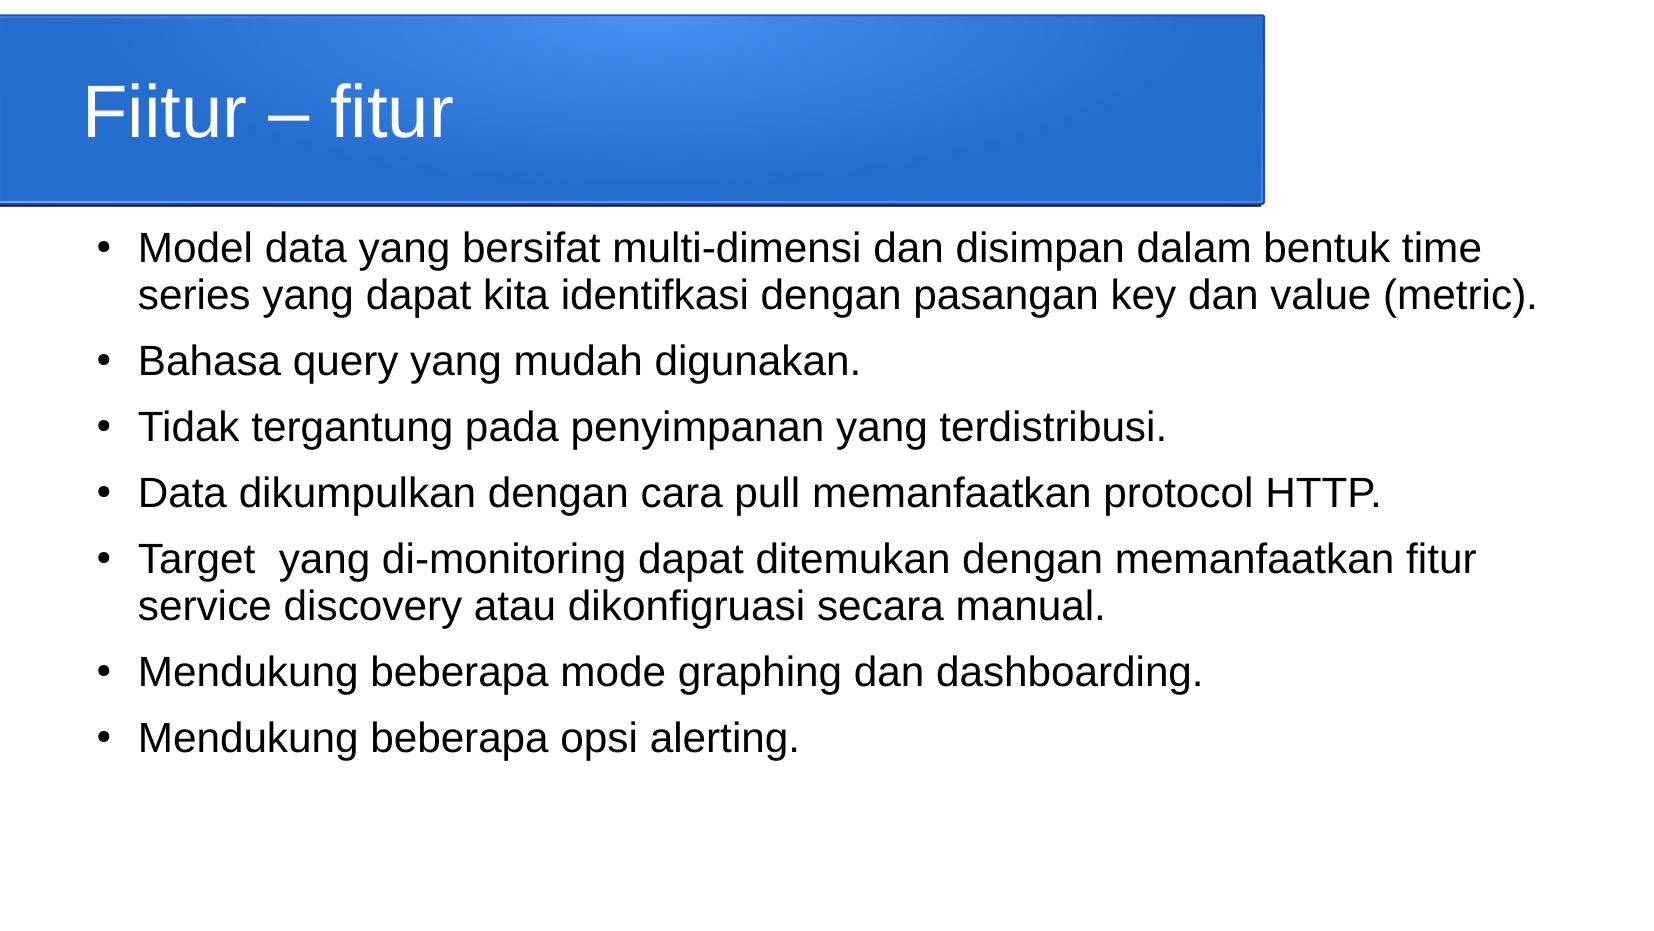

# Fiitur – fitur
Model data yang bersifat multi-dimensi dan disimpan dalam bentuk time series yang dapat kita identifkasi dengan pasangan key dan value (metric).
Bahasa query yang mudah digunakan.
Tidak tergantung pada penyimpanan yang terdistribusi.
Data dikumpulkan dengan cara pull memanfaatkan protocol HTTP.
Target yang di-monitoring dapat ditemukan dengan memanfaatkan fitur service discovery atau dikonfigruasi secara manual.
Mendukung beberapa mode graphing dan dashboarding.
Mendukung beberapa opsi alerting.